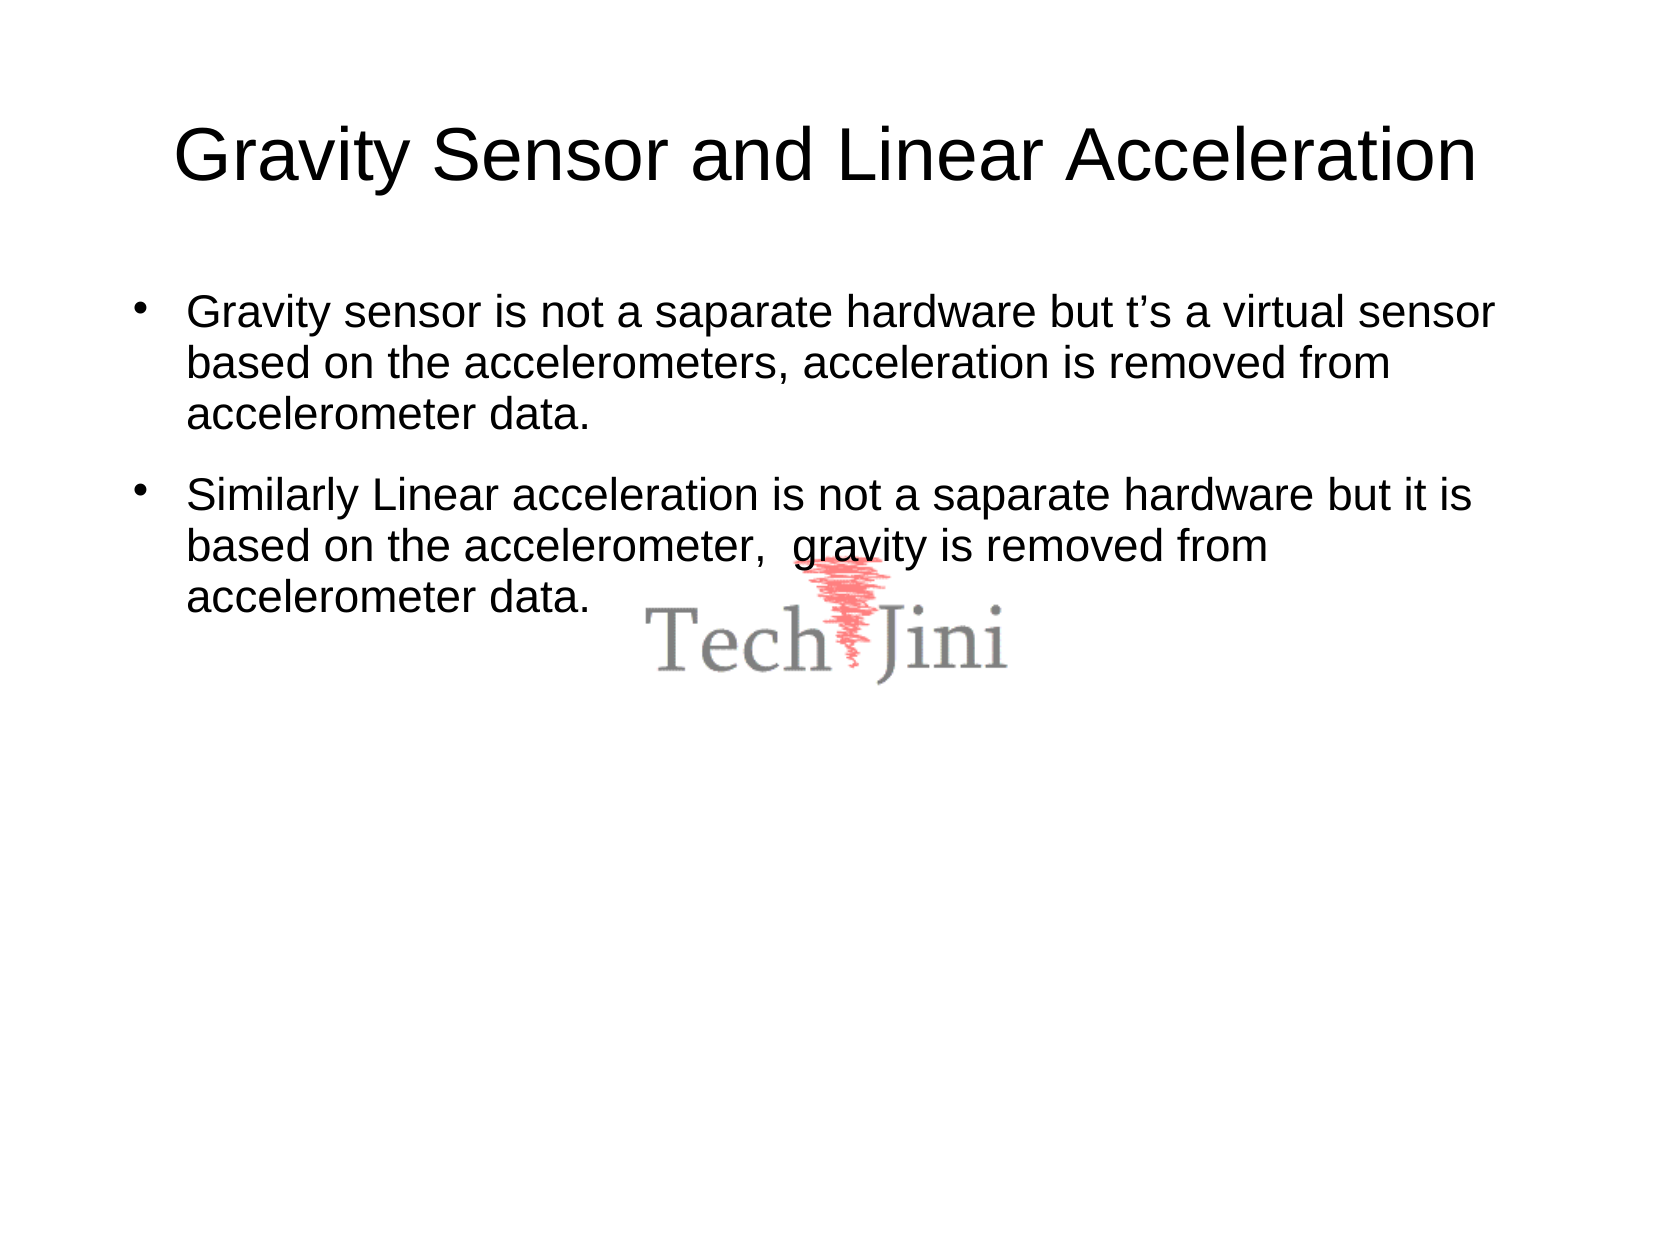

# Gravity Sensor and Linear Acceleration
Gravity sensor is not a saparate hardware but t’s a virtual sensor based on the accelerometers, acceleration is removed from accelerometer data.
Similarly Linear acceleration is not a saparate hardware but it is based on the accelerometer, gravity is removed from accelerometer data.